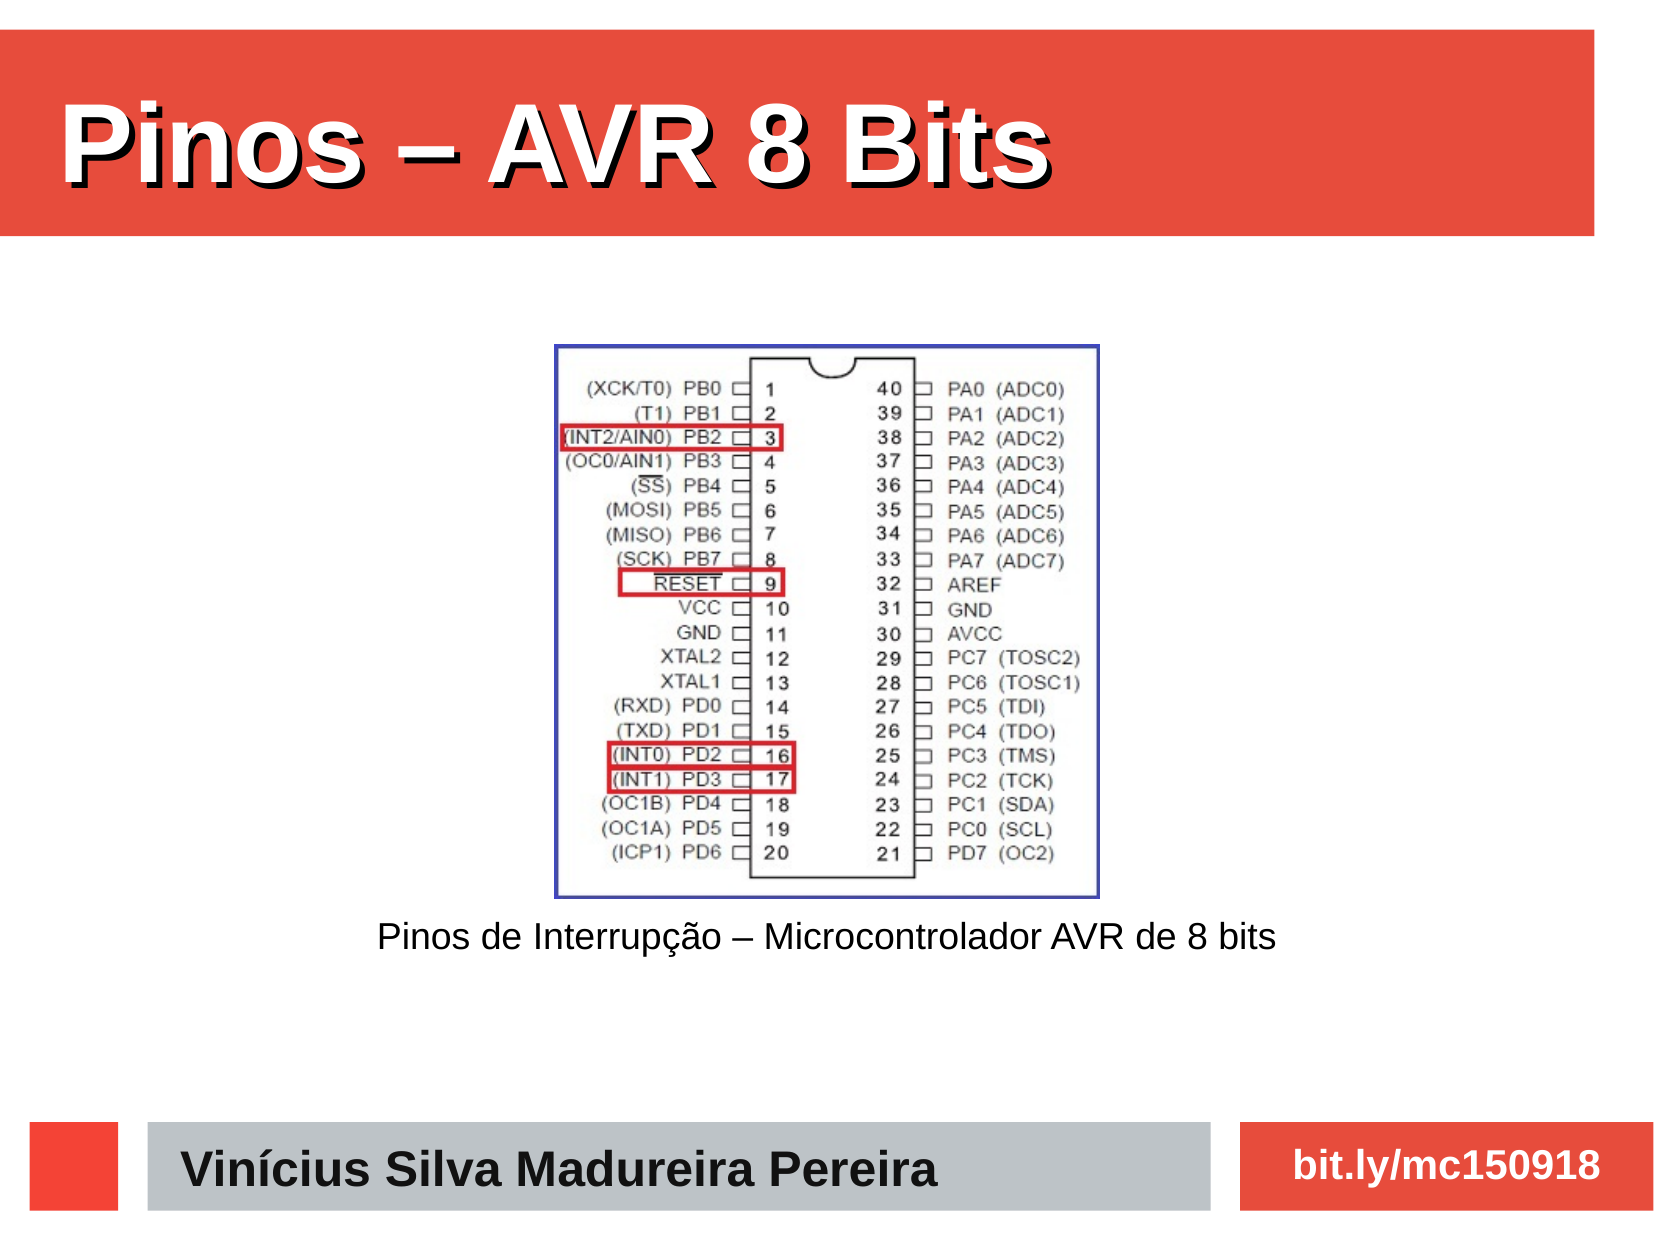

# Pinos – AVR 8 Bits
Pinos de Interrupção – Microcontrolador AVR de 8 bits
Vinícius Silva Madureira Pereira
bit.ly/mc150918